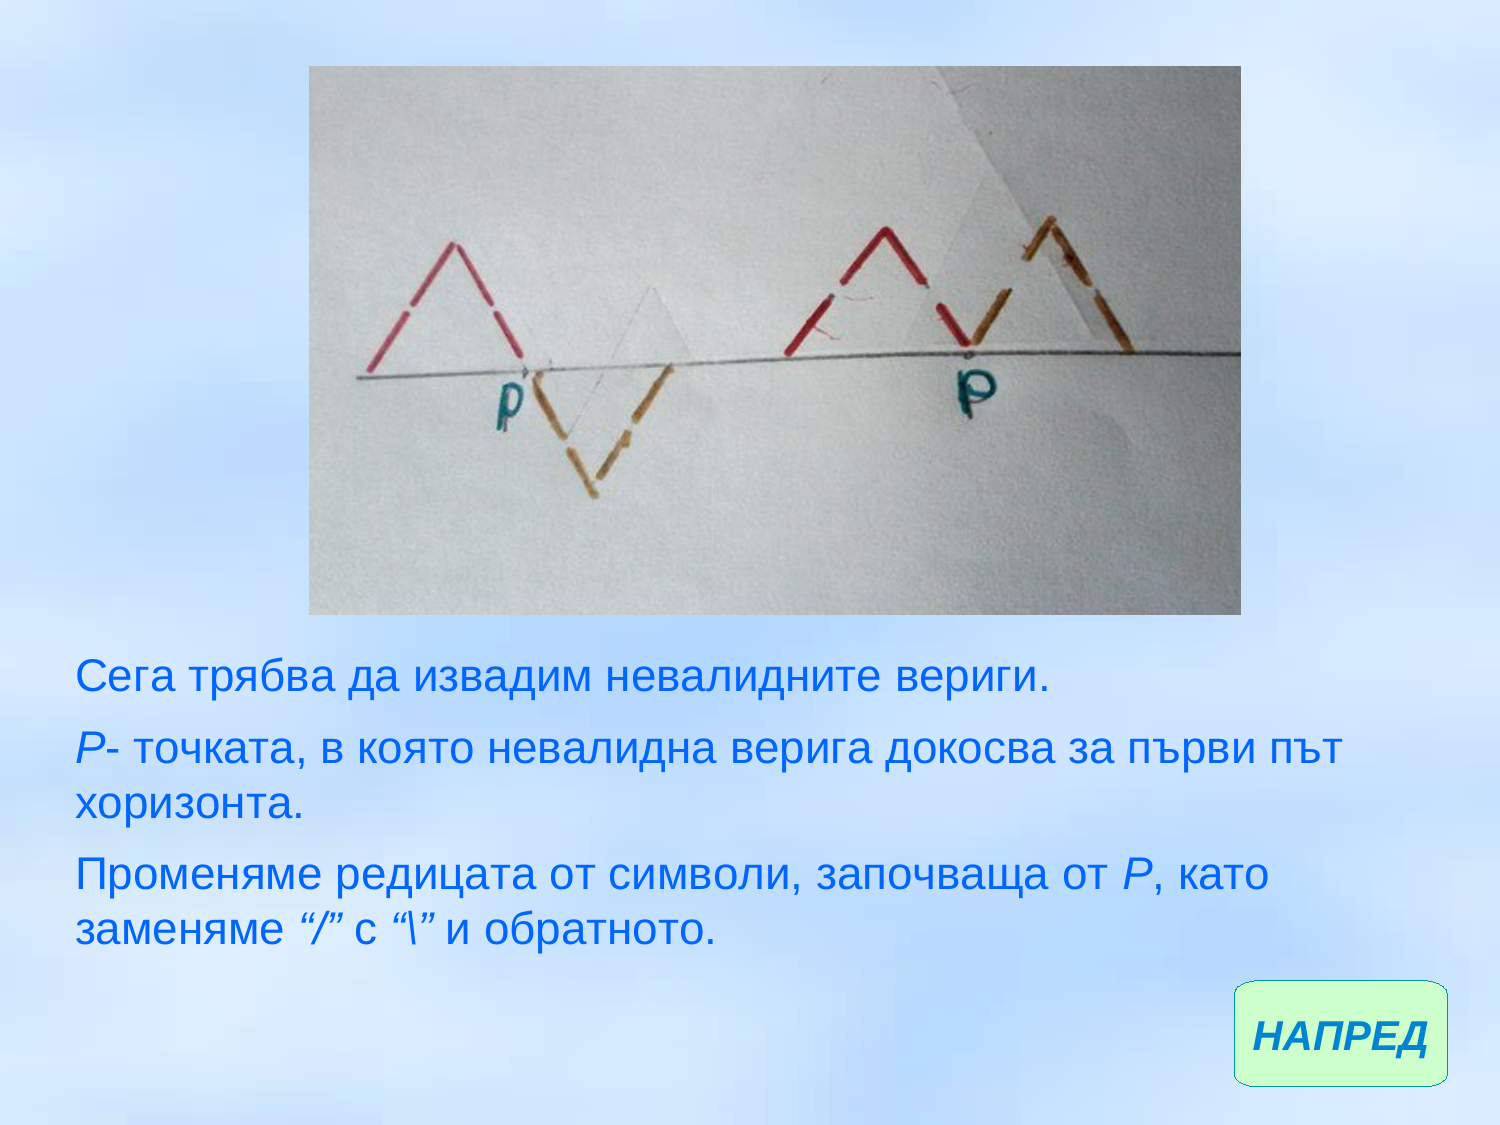

# Сега трябва да извадим невалидните вериги.
P- точката, в която невалидна верига докосва за първи път хоризонта.
Променяме редицата от символи, започваща от P, като заменяме “/” с “\” и обратното.
НАПРЕД